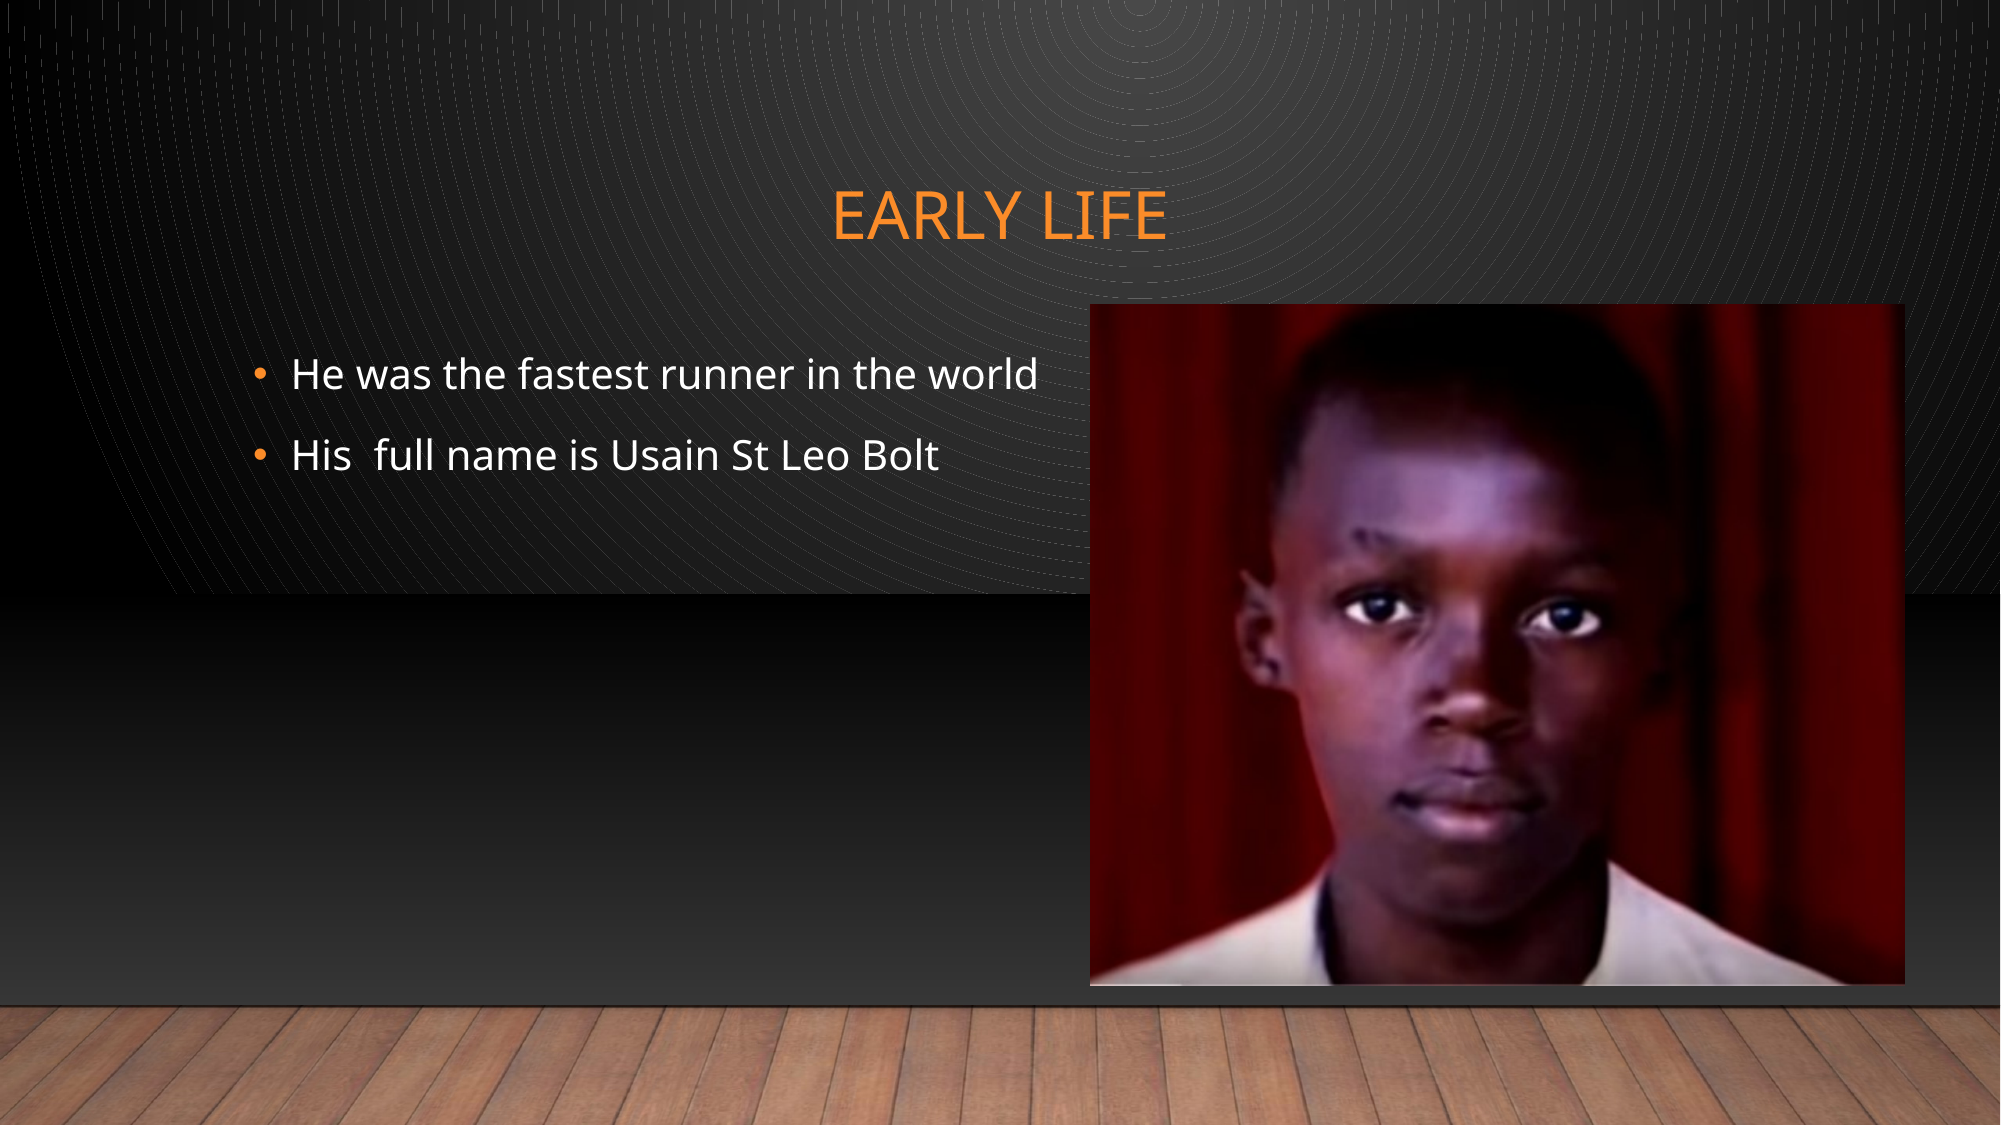

# Early life
He was the fastest runner in the world
His full name is Usain St Leo Bolt